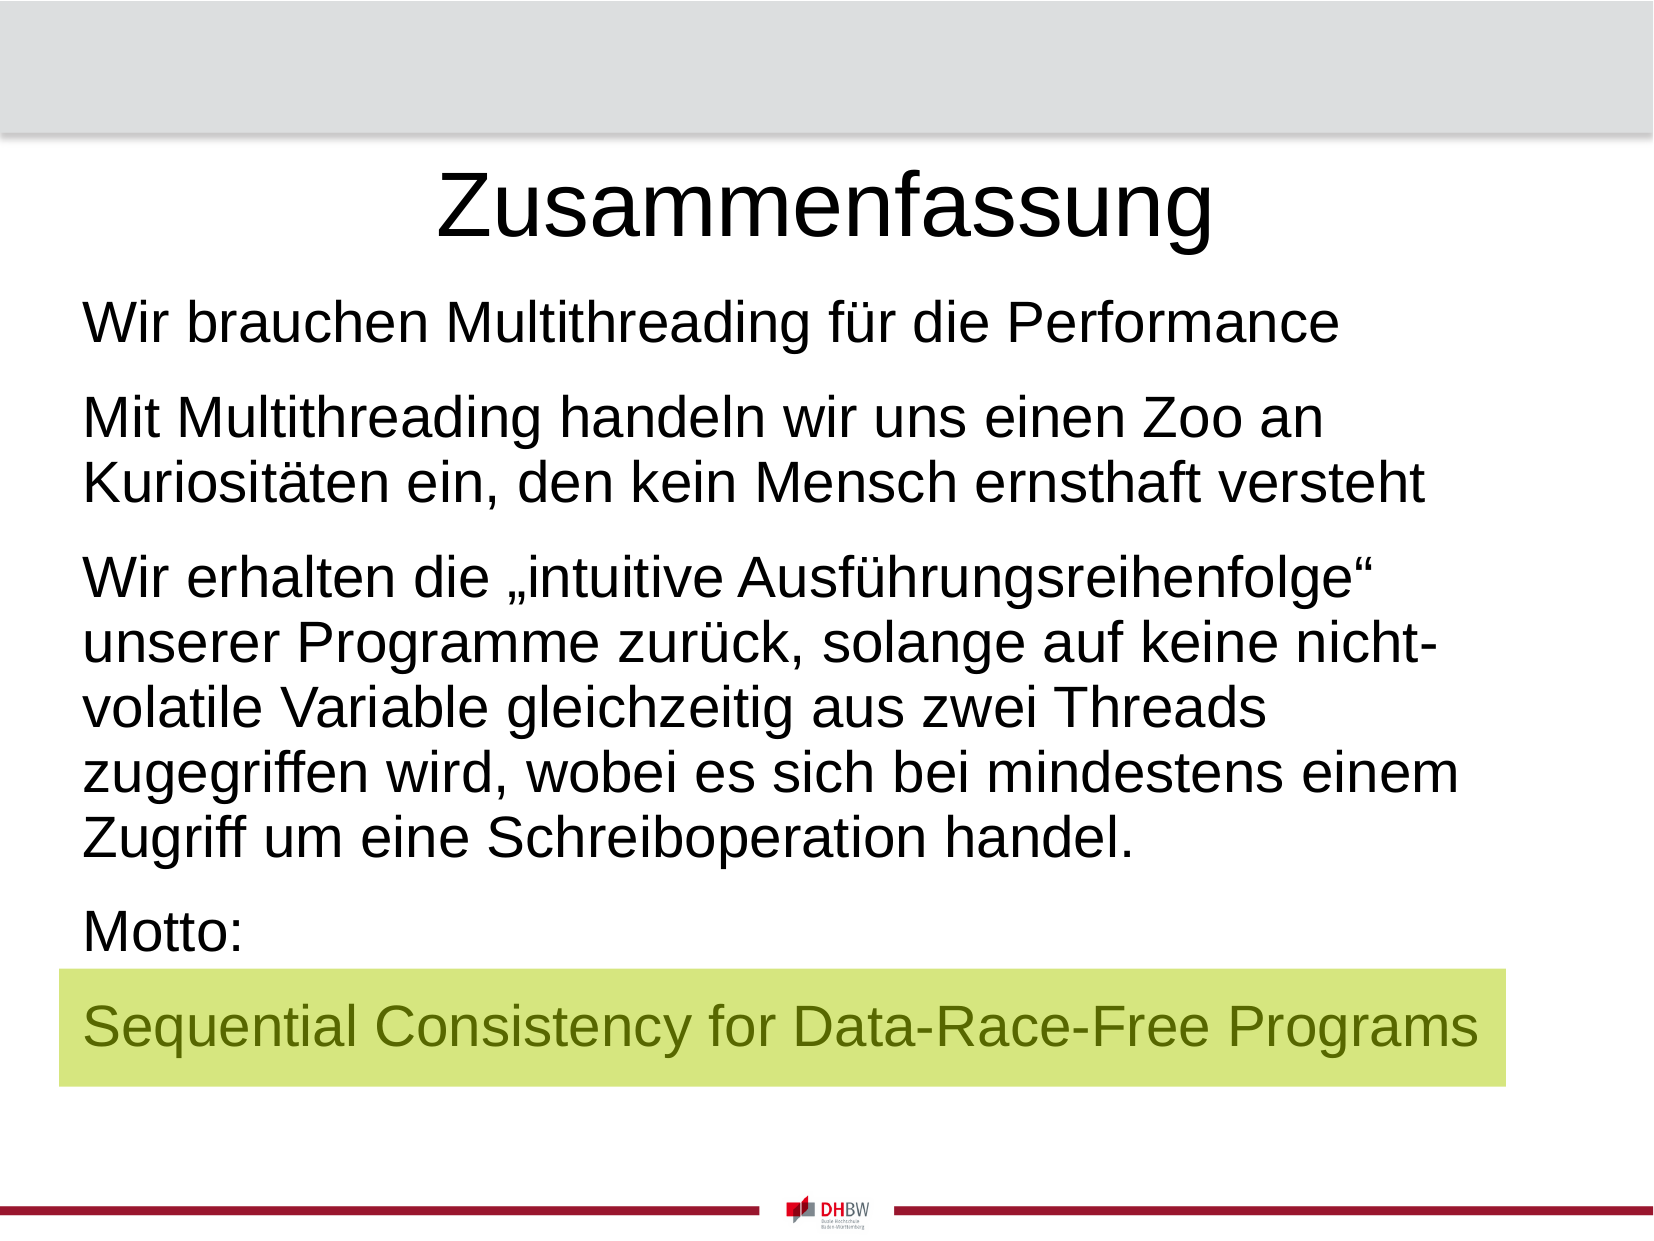

# Zusammenfassung
Wir brauchen Multithreading für die Performance
Mit Multithreading handeln wir uns einen Zoo an Kuriositäten ein, den kein Mensch ernsthaft versteht
Wir erhalten die „intuitive Ausführungsreihenfolge“ unserer Programme zurück, solange auf keine nicht-volatile Variable gleichzeitig aus zwei Threads zugegriffen wird, wobei es sich bei mindestens einem Zugriff um eine Schreiboperation handel.
Motto:
Sequential Consistency for Data-Race-Free Programs